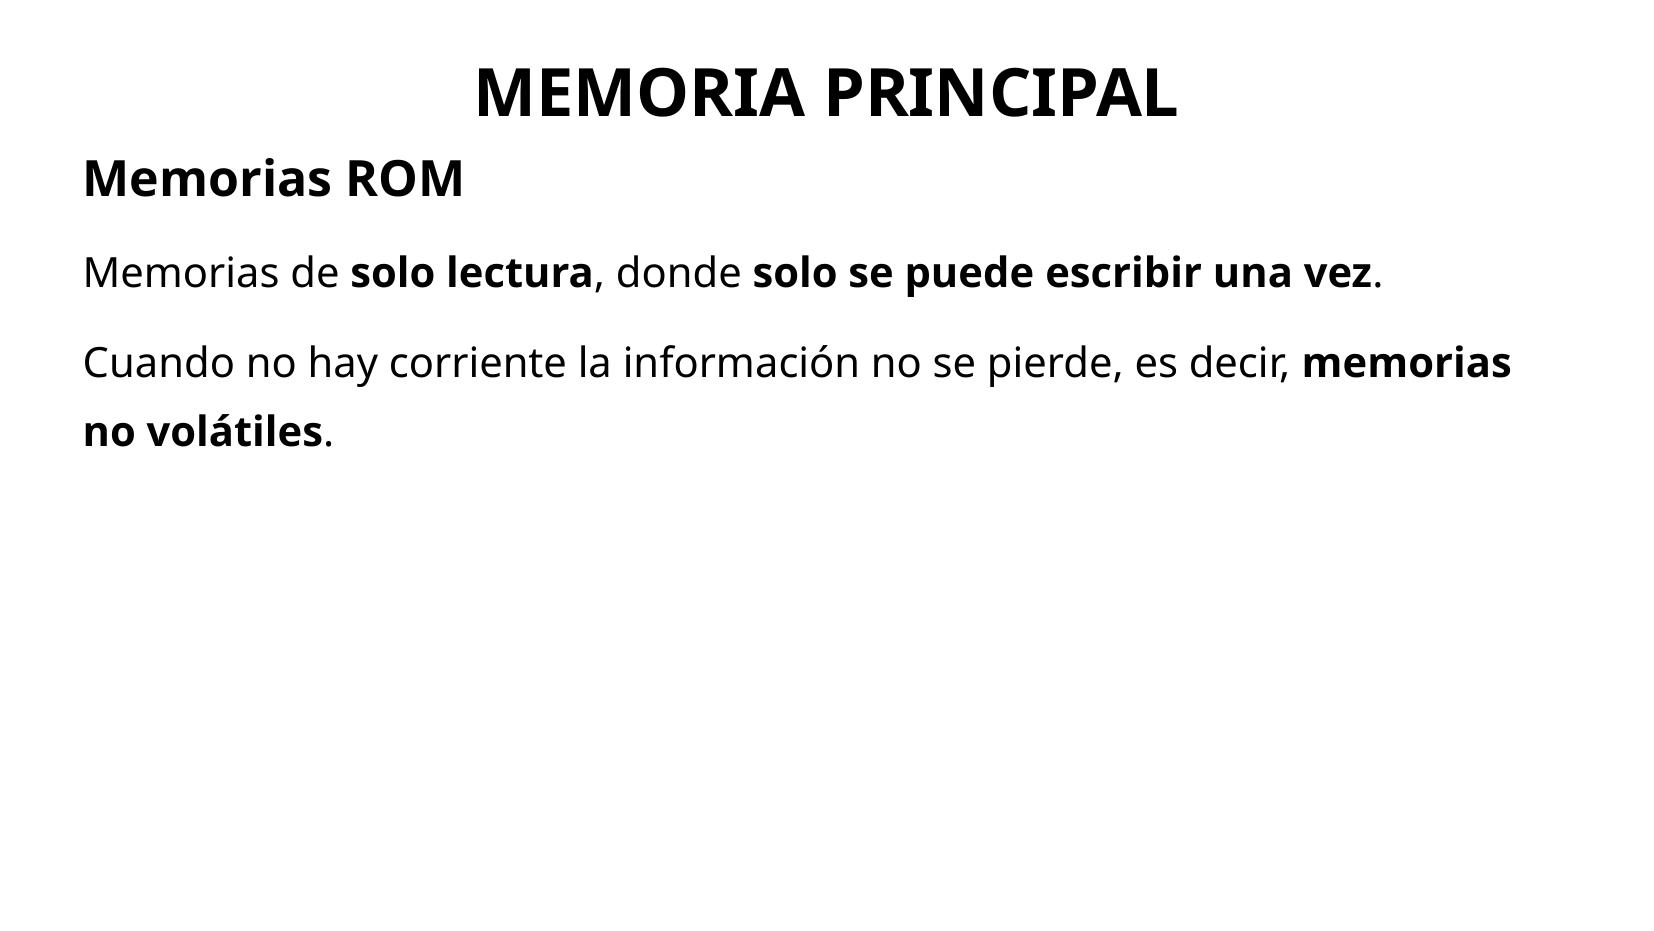

# MEMORIA PRINCIPAL
Memorias ROM
Memorias de solo lectura, donde solo se puede escribir una vez.
Cuando no hay corriente la información no se pierde, es decir, memorias no volátiles.